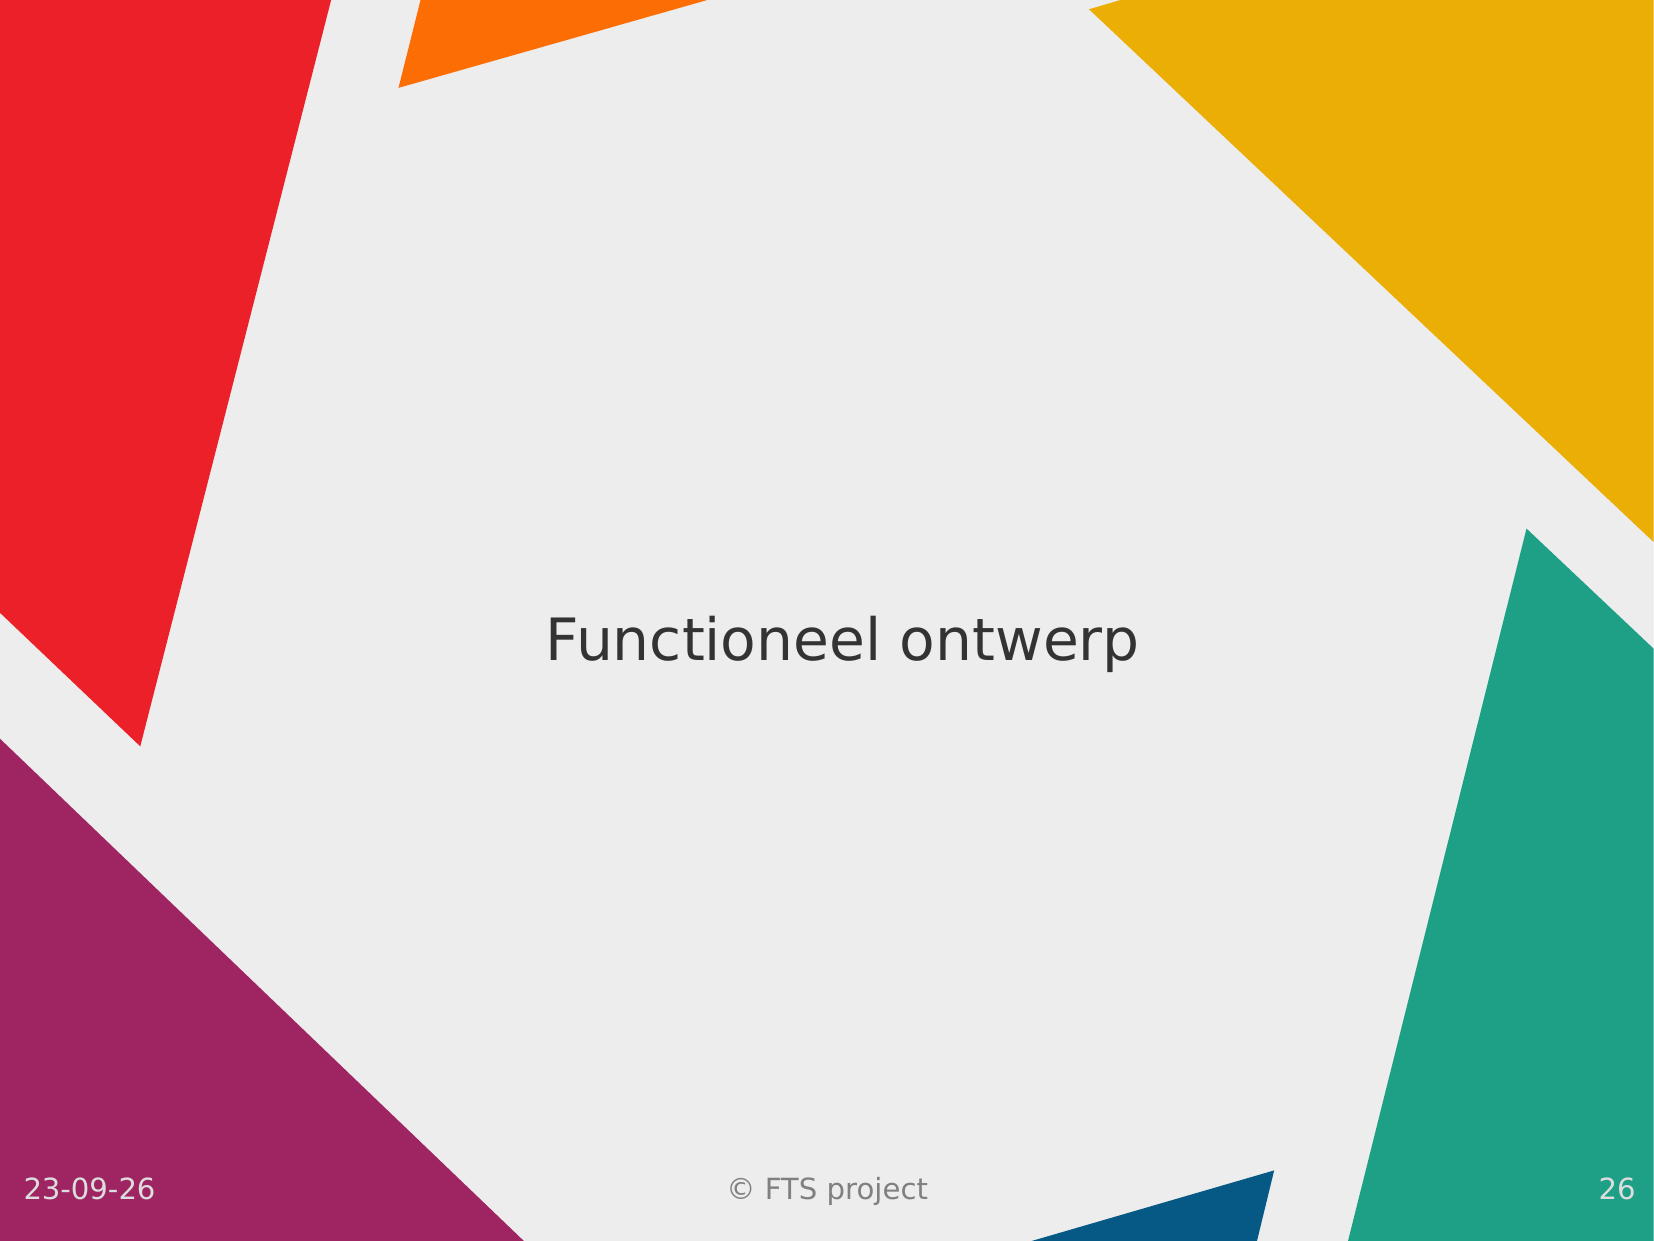

# Functioneel ontwerp
© FTS project
26